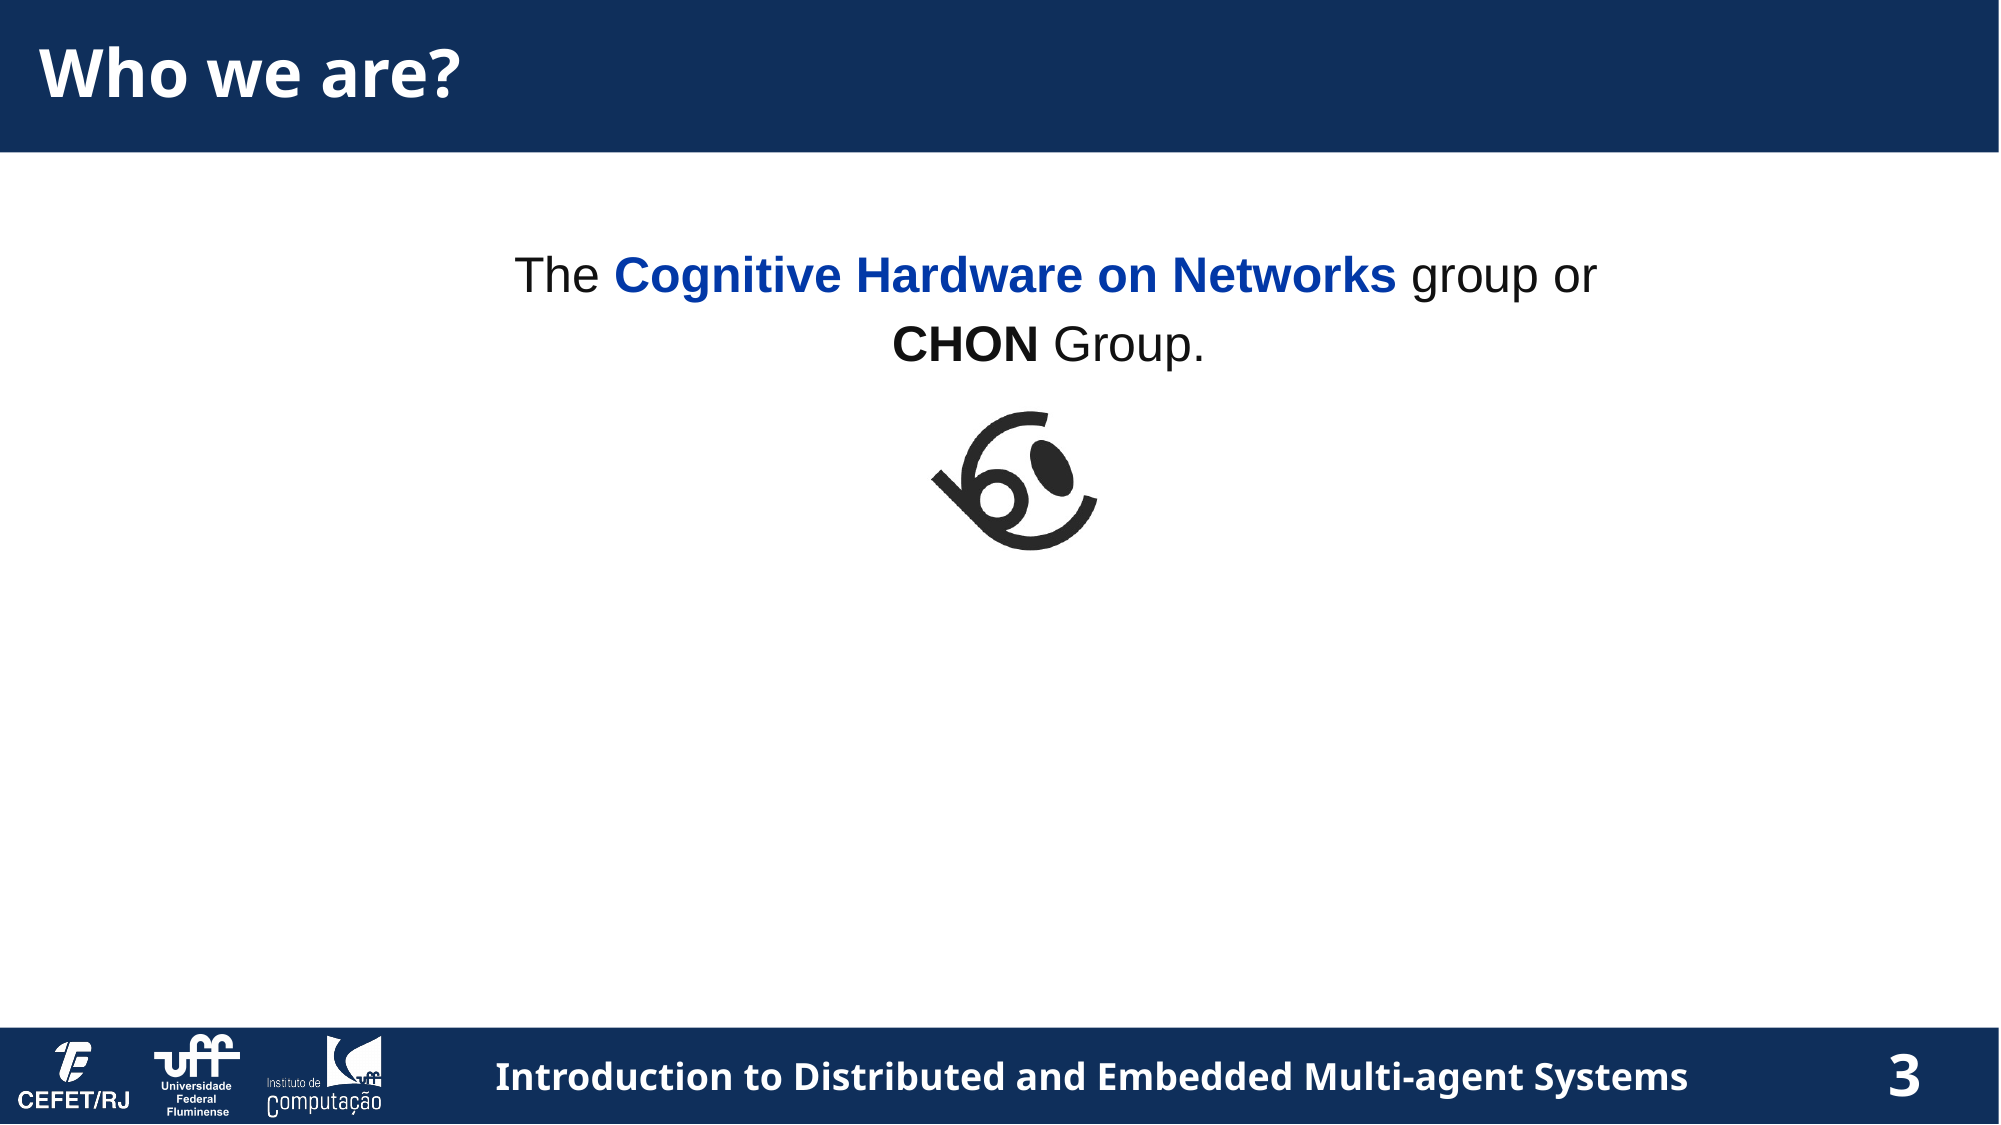

Who we are?
The Cognitive Hardware on Networks group or
CHON Group.